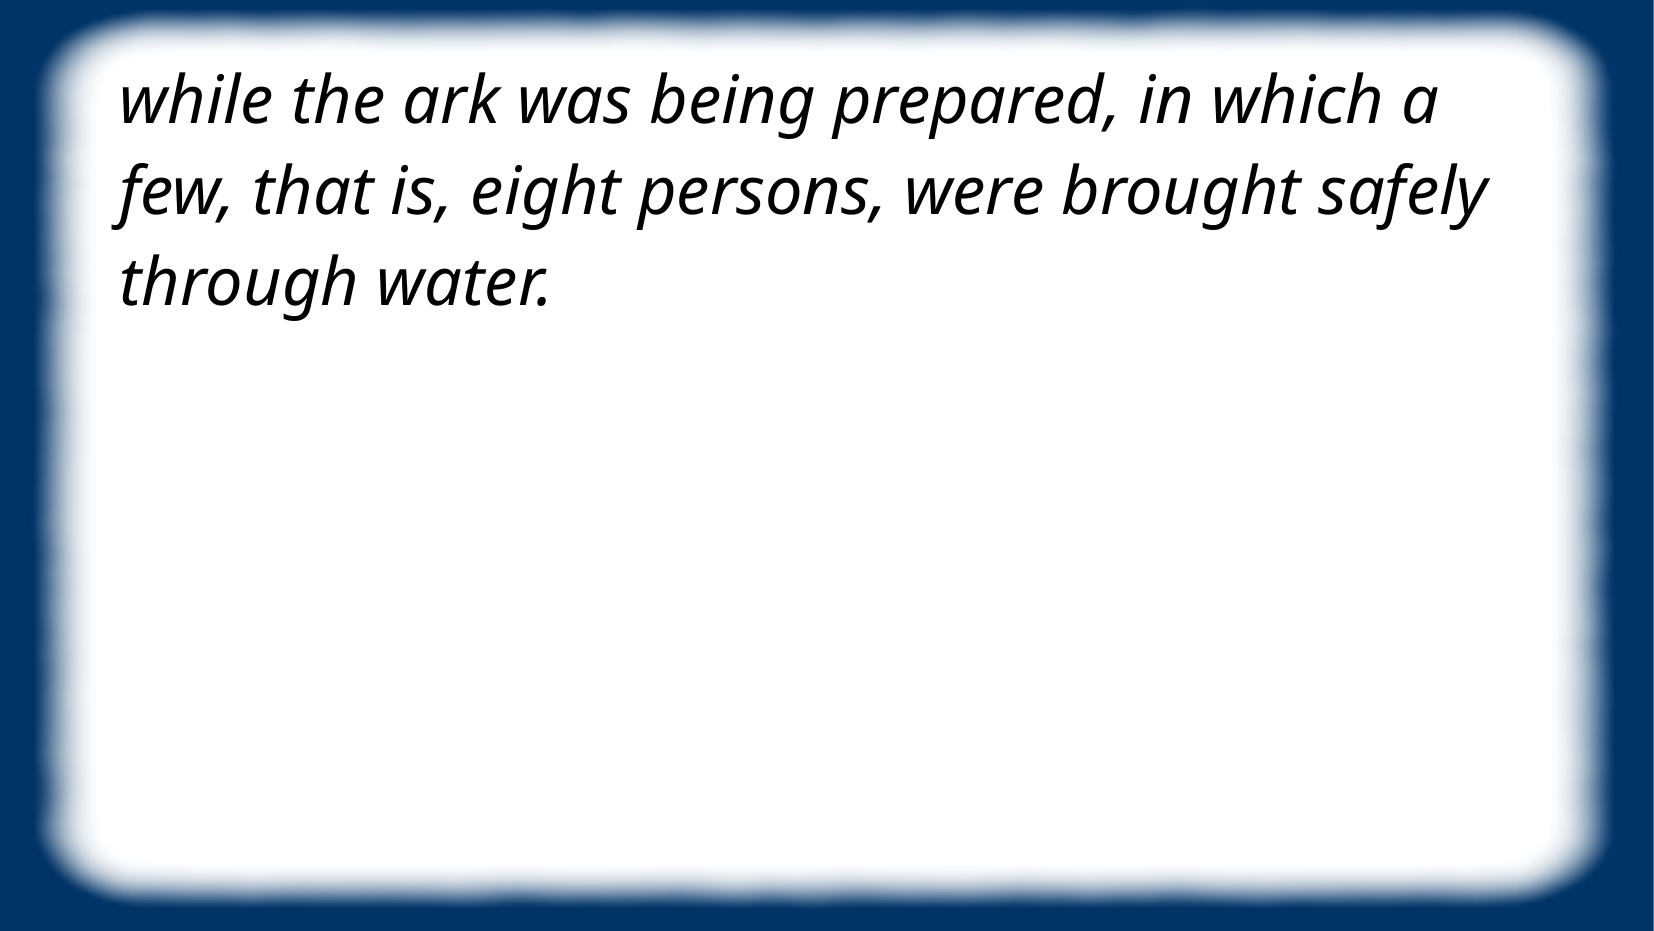

while the ark was being prepared, in which a few, that is, eight persons, were brought safely through water.